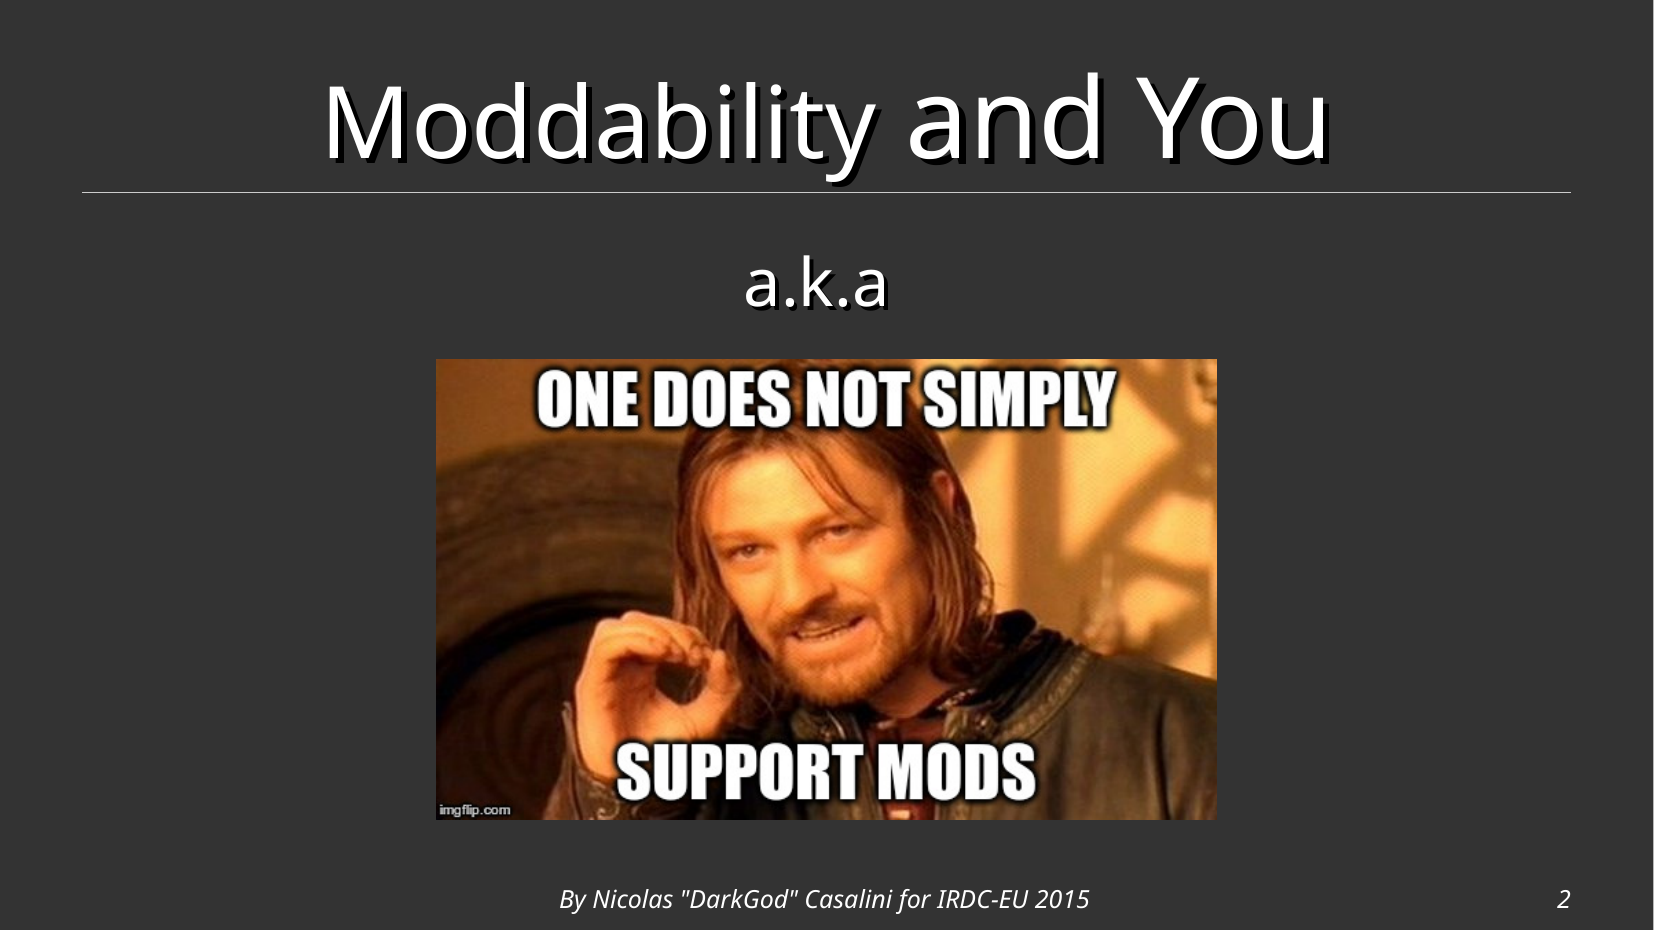

# Moddability and You
a.k.a
By Nicolas "DarkGod" Casalini for IRDC-EU 2015
2